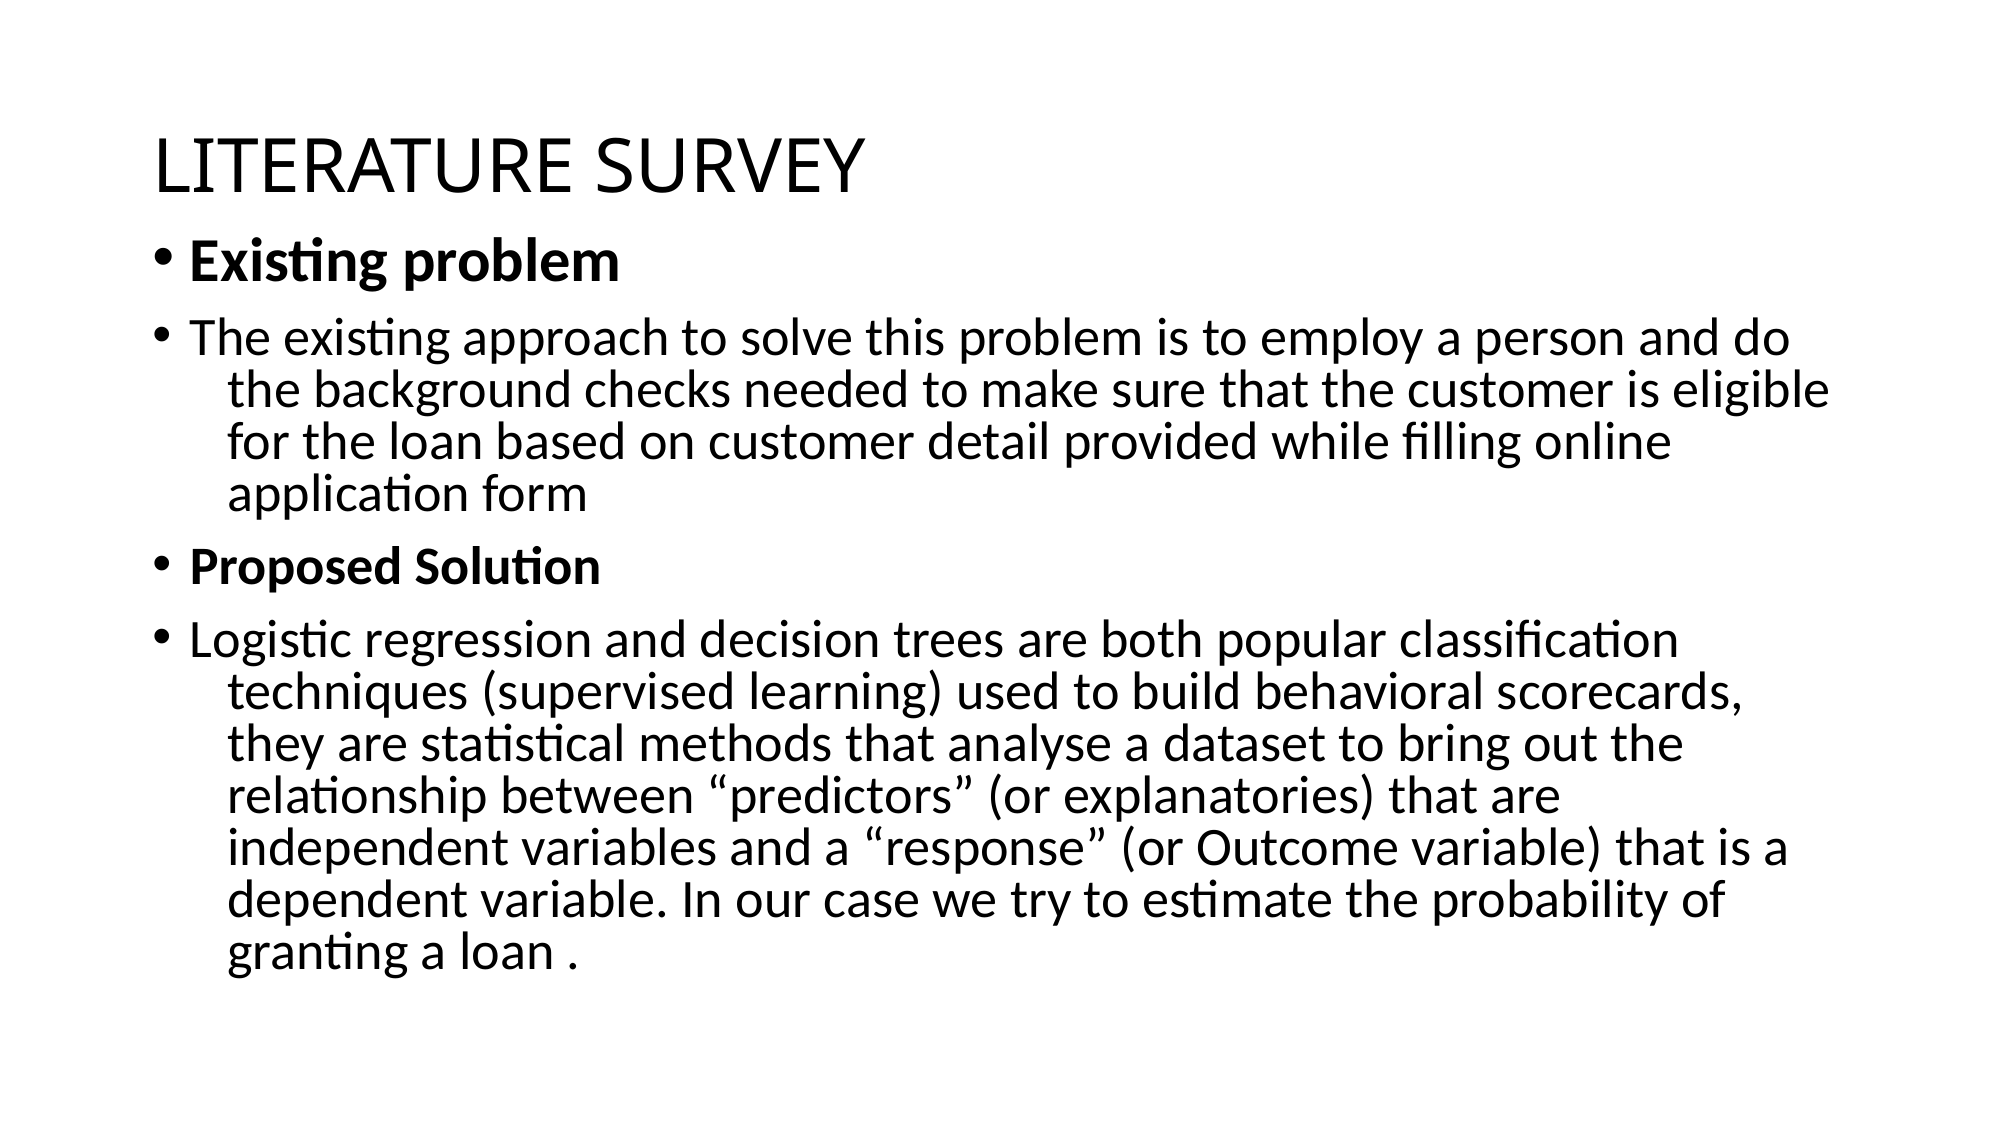

# LITERATURE SURVEY
Existing problem
The existing approach to solve this problem is to employ a person and do the background checks needed to make sure that the customer is eligible for the loan based on customer detail provided while filling online application form
Proposed Solution
Logistic regression and decision trees are both popular classification techniques (supervised learning) used to build behavioral scorecards, they are statistical methods that analyse a dataset to bring out the relationship between “predictors” (or explanatories) that are independent variables and a “response” (or Outcome variable) that is a dependent variable. In our case we try to estimate the probability of granting a loan .